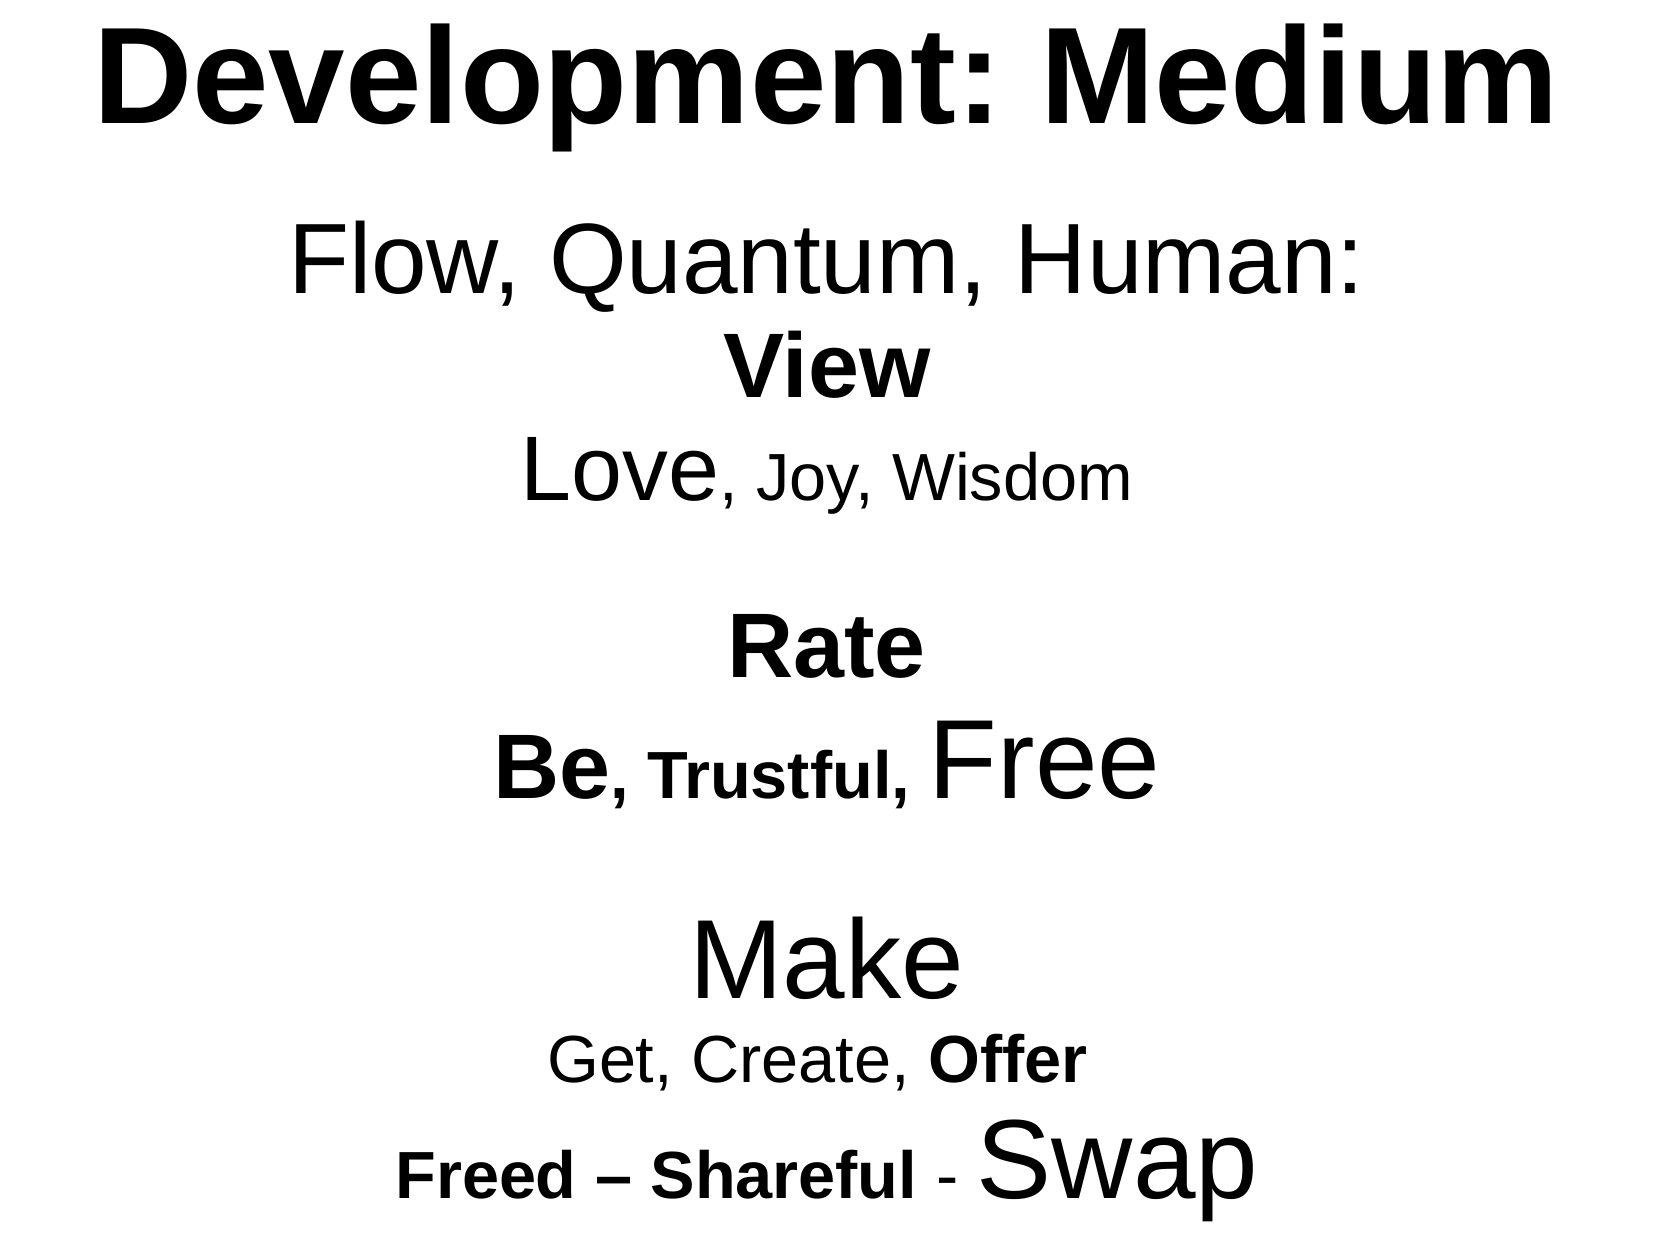

# Development: Medium
Flow, Quantum, Human:
View
Love, Joy, Wisdom
Rate
Be, Trustful, Free
Make
Get, Create, Offer
Freed – Shareful - Swap